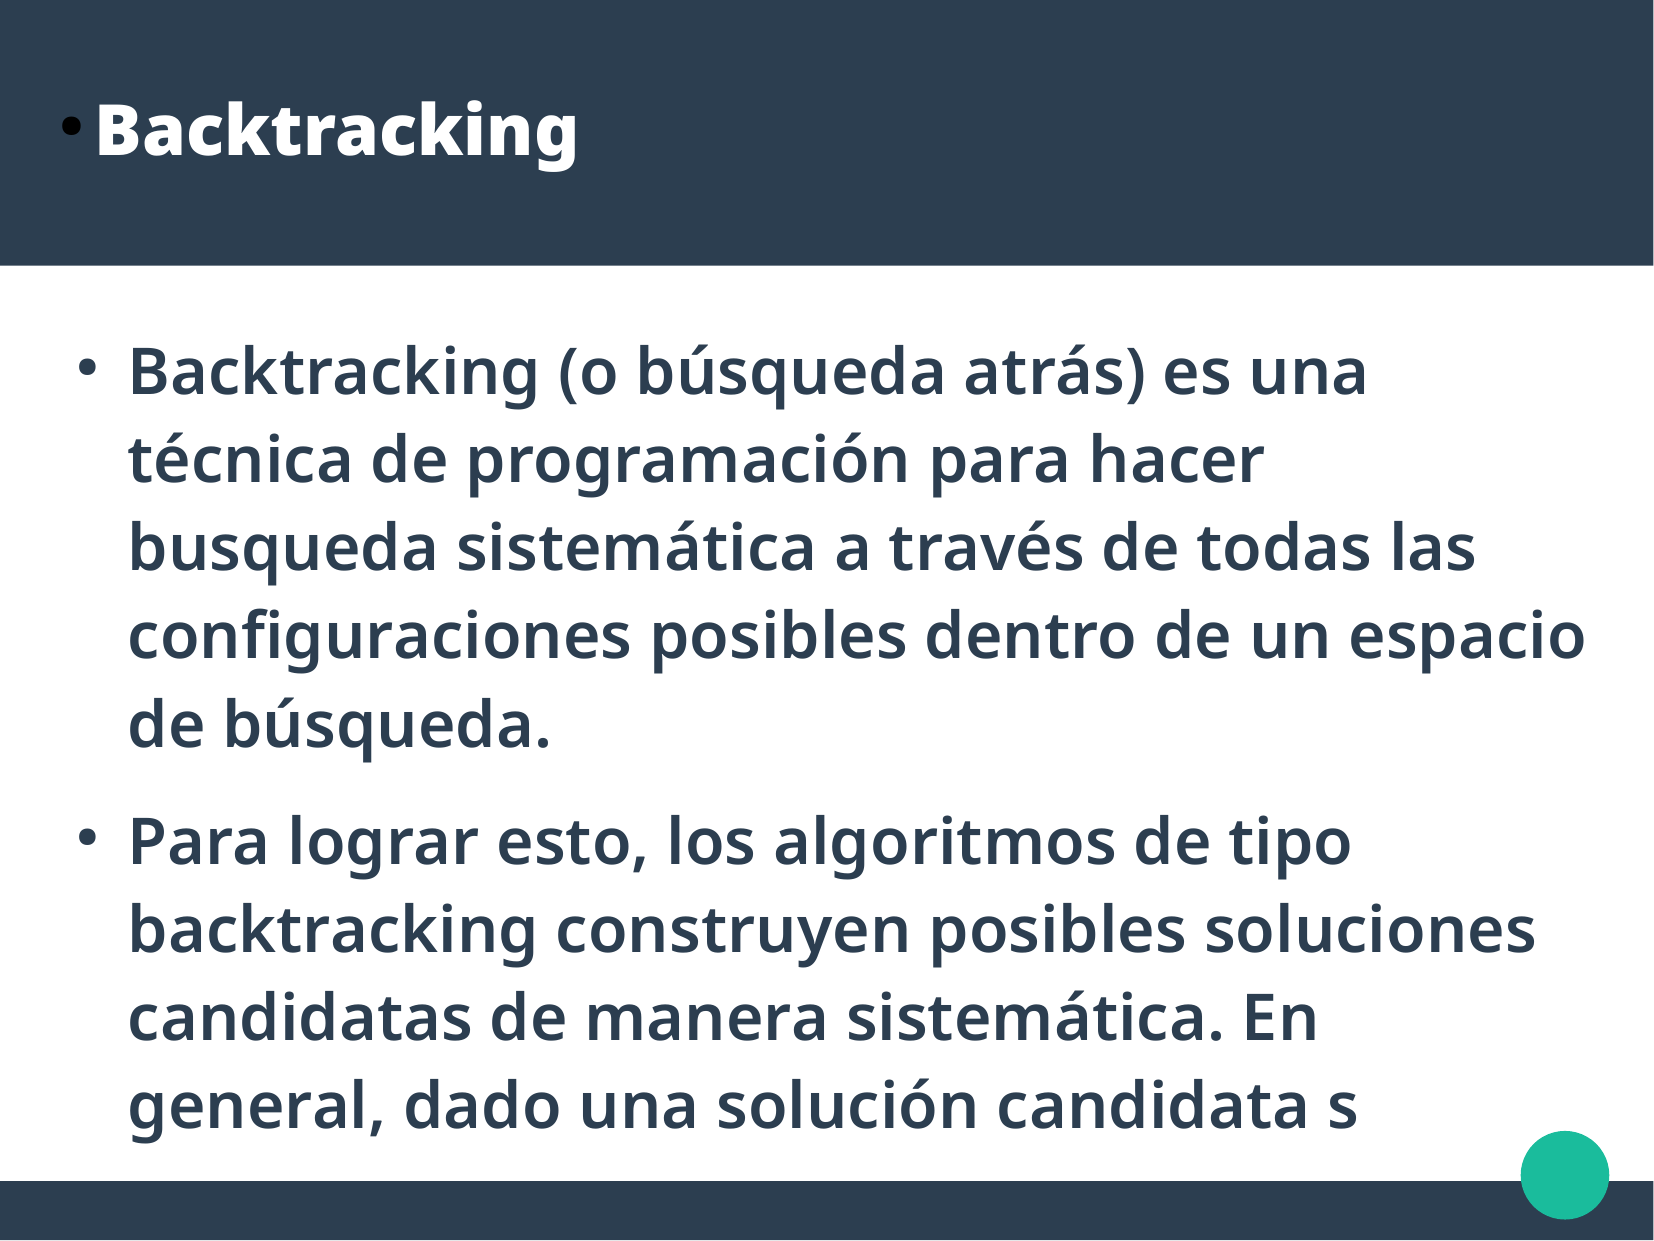

# Backtracking
Backtracking (o búsqueda atrás) es una técnica de programación para hacer busqueda sistemática a través de todas las configuraciones posibles dentro de un espacio de búsqueda.
Para lograr esto, los algoritmos de tipo backtracking construyen posibles soluciones candidatas de manera sistemática. En general, dado una solución candidata s